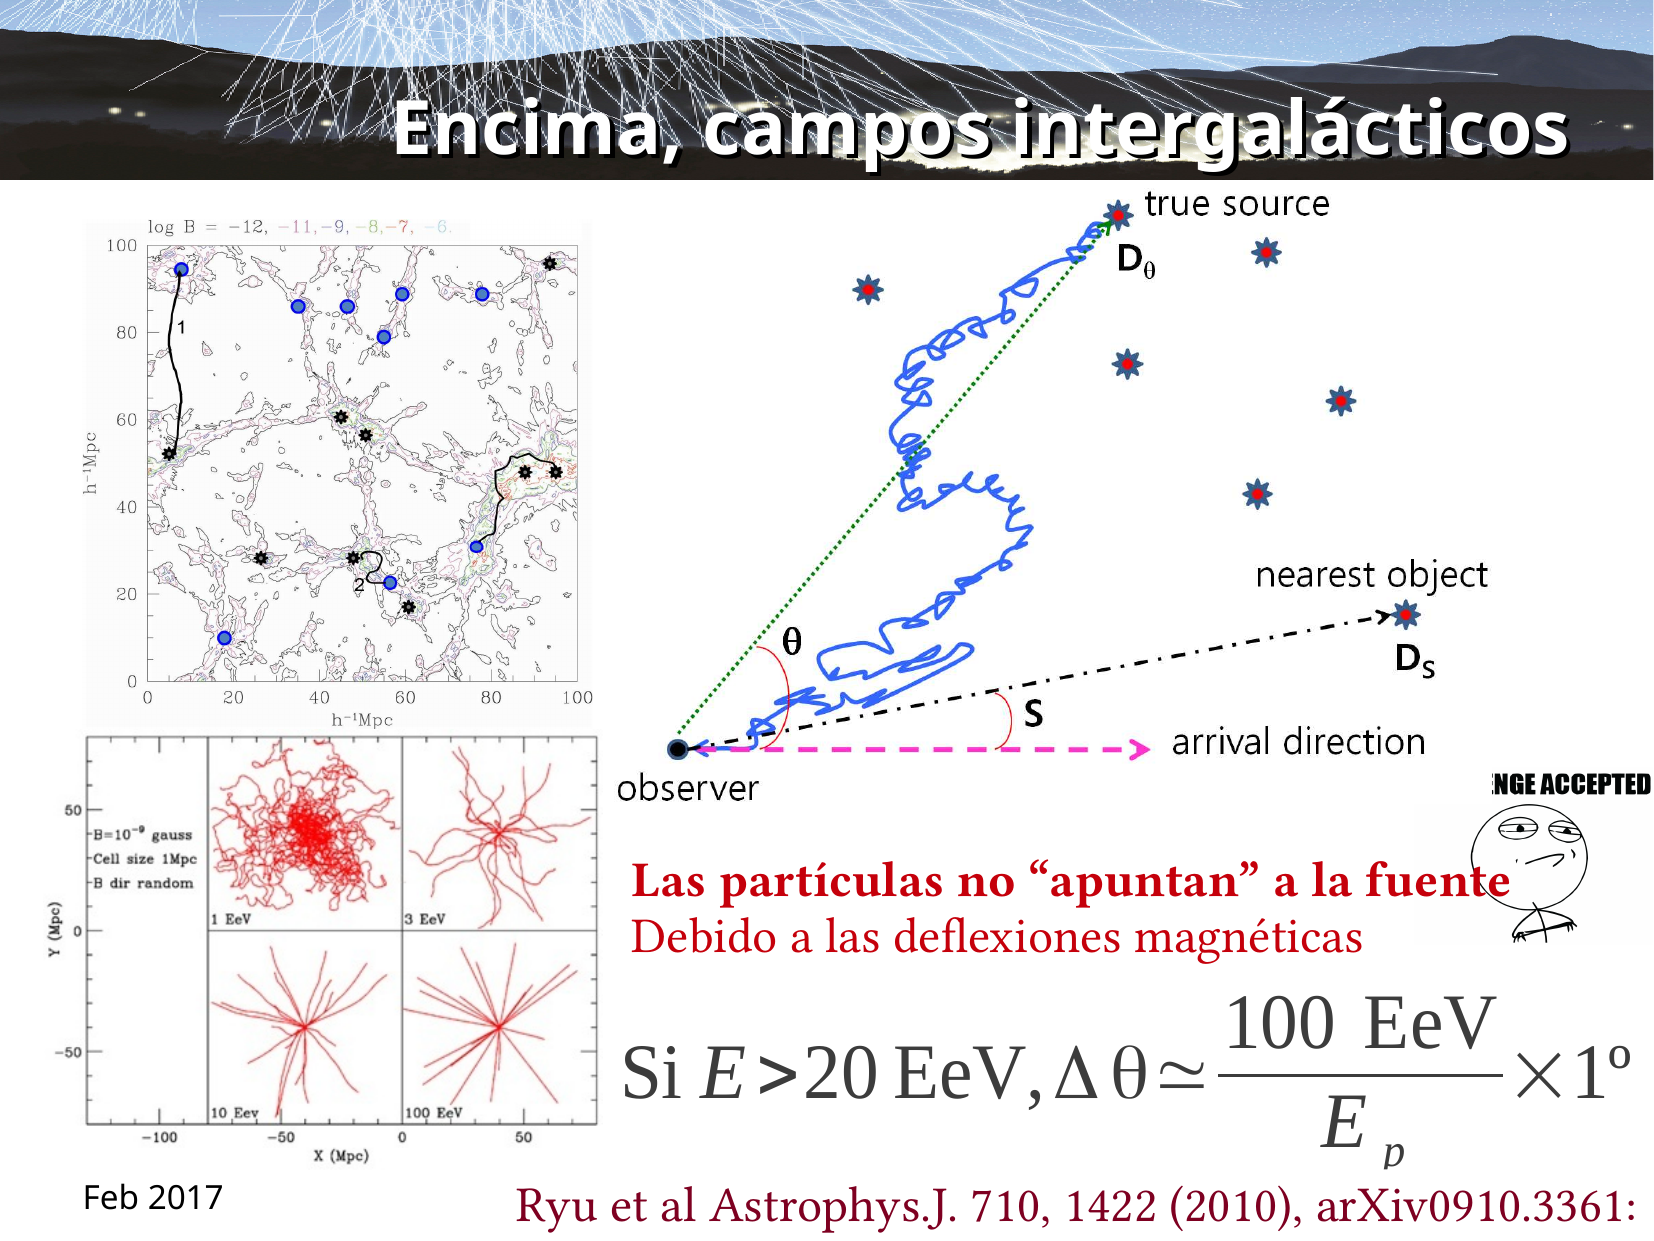

# Encima, campos intergalácticos
Las partículas no “apuntan” a la fuente
Debido a las deflexiones magnéticas
Ryu et al Astrophys.J. 710, 1422 (2010), arXiv0910.3361:
Feb 2017
Asorey - Chile - U01
66